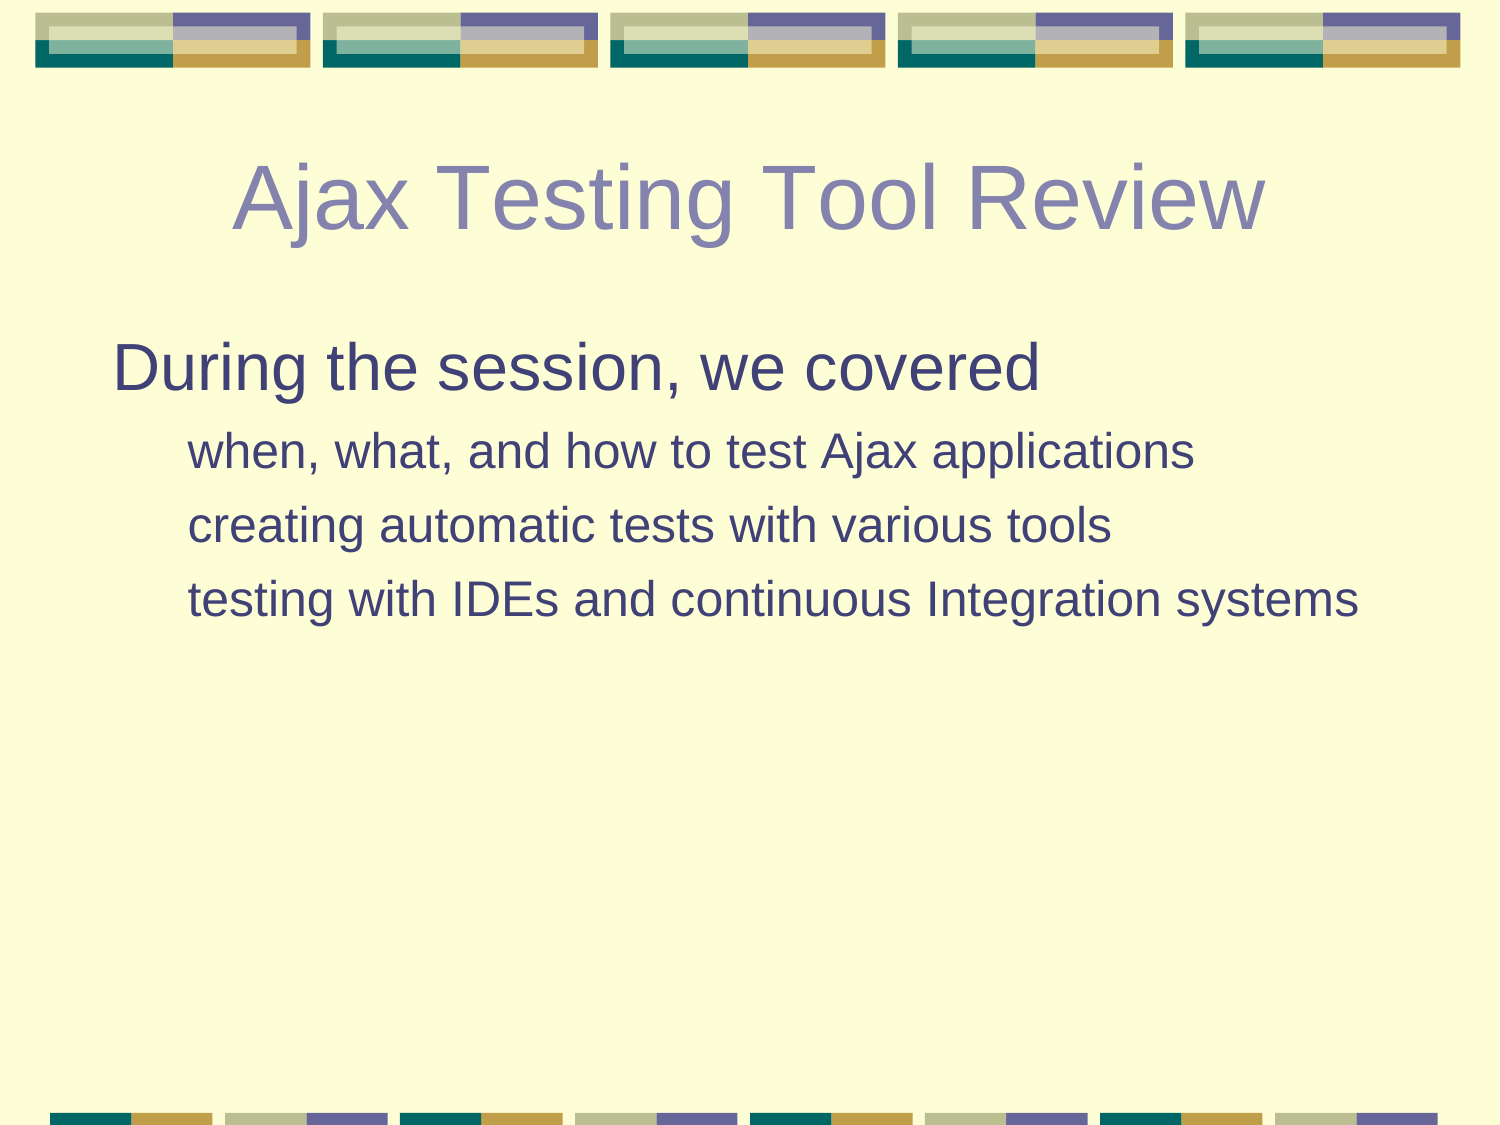

# Ajax Testing Tool Review
During the session, we covered
when, what, and how to test Ajax applications
creating automatic tests with various tools
testing with IDEs and continuous Integration systems